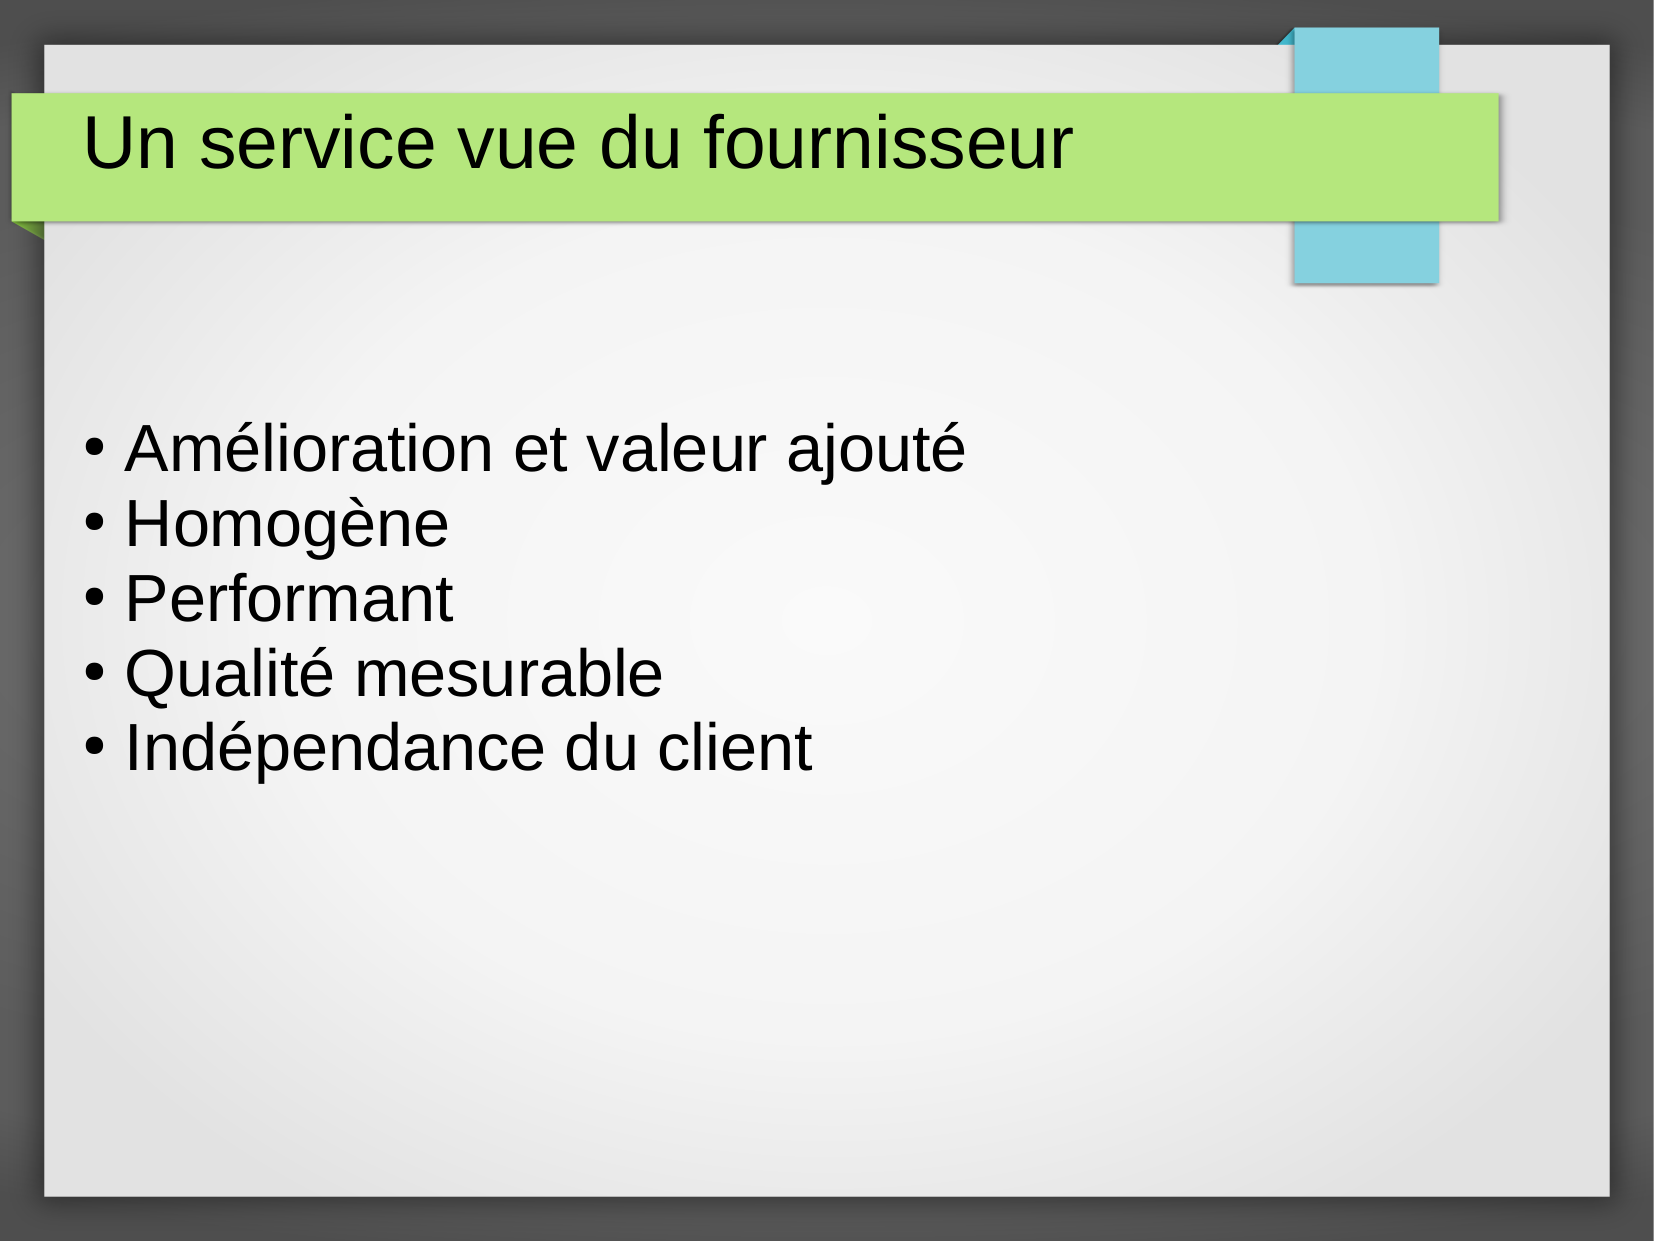

# Un service vue du fournisseur
 Amélioration et valeur ajouté
 Homogène
 Performant
 Qualité mesurable
 Indépendance du client